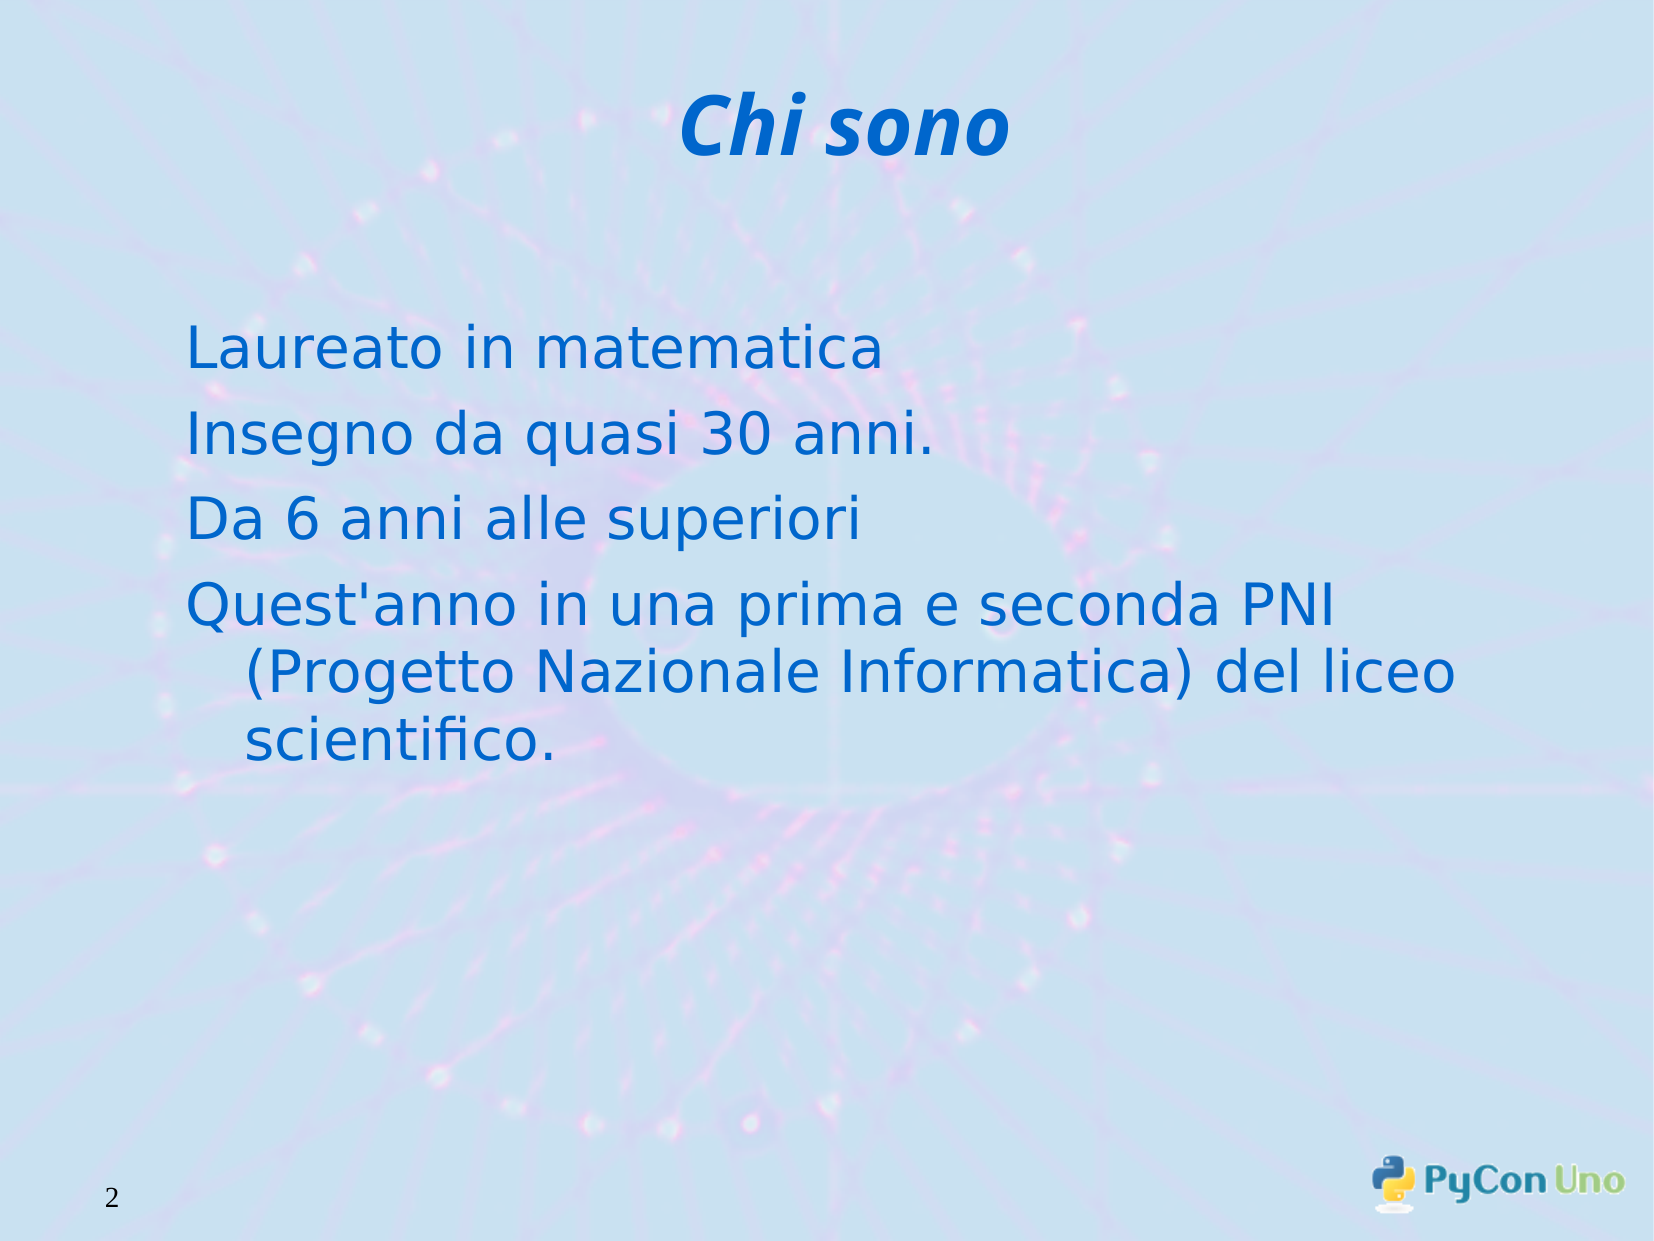

# Chi sono
Laureato in matematica
Insegno da quasi 30 anni.
Da 6 anni alle superiori
Quest'anno in una prima e seconda PNI (Progetto Nazionale Informatica) del liceo scientifico.
2